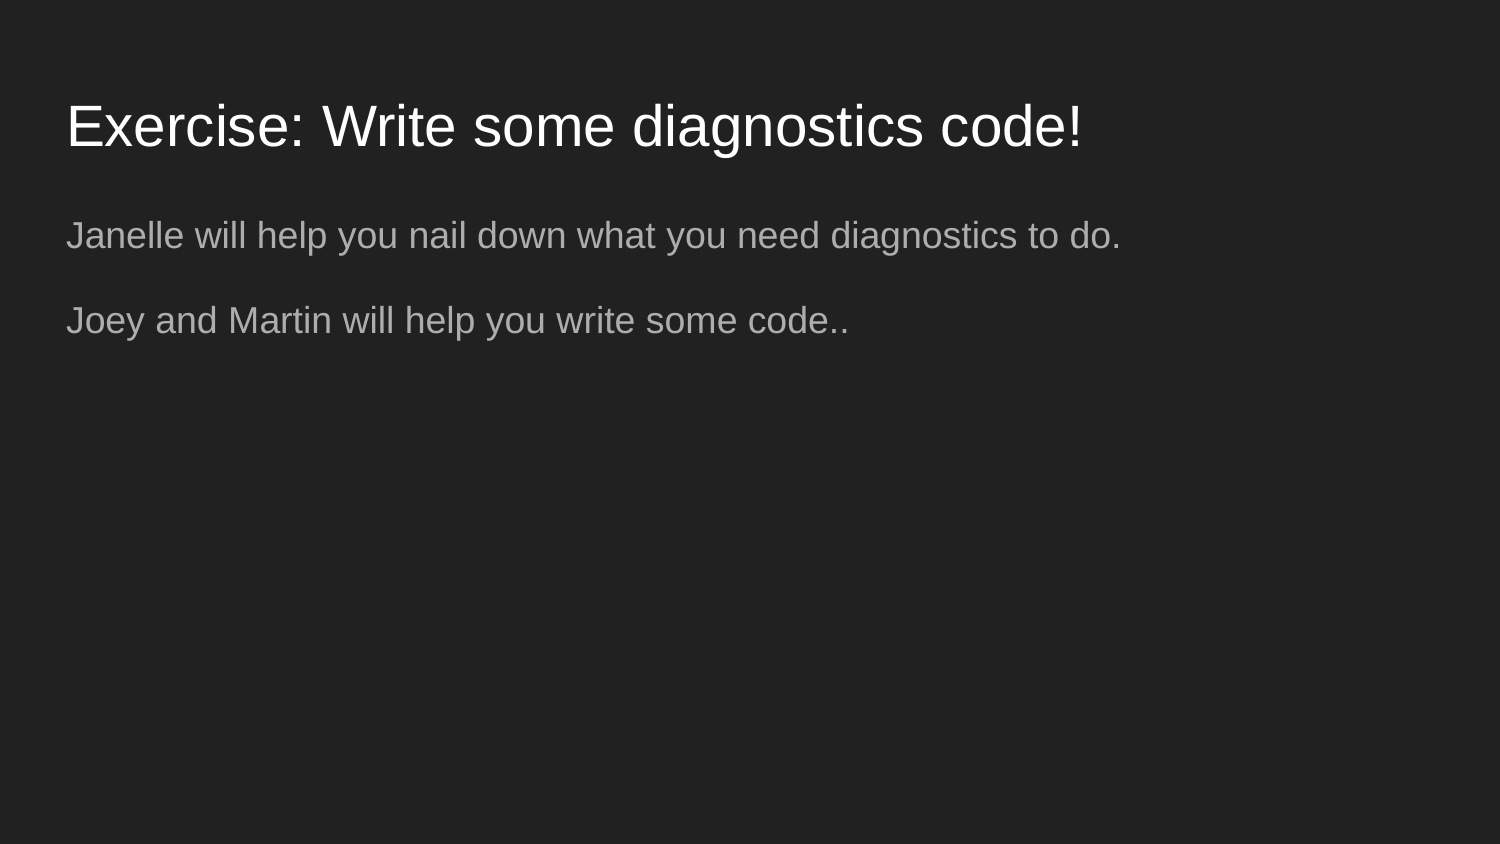

# Exercise: Write some diagnostics code!
Janelle will help you nail down what you need diagnostics to do.
Joey and Martin will help you write some code..